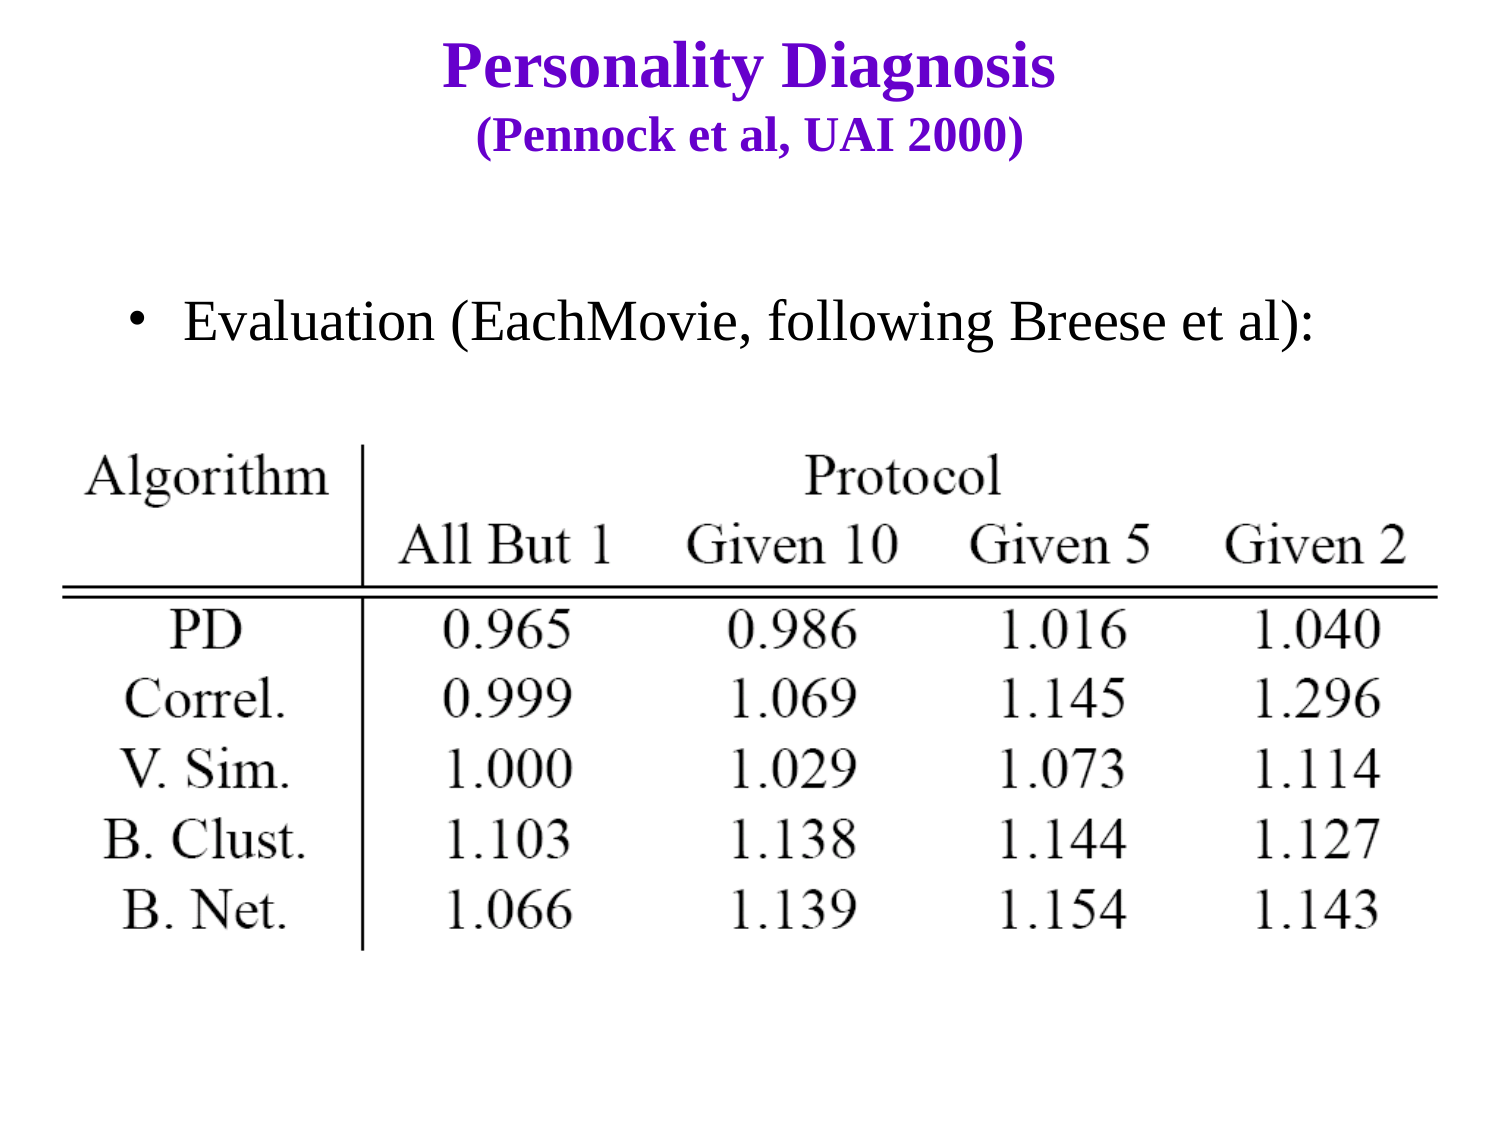

# Personality Diagnosis (Pennock et al, UAI 2000)
Evaluation (EachMovie, following Breese et al):